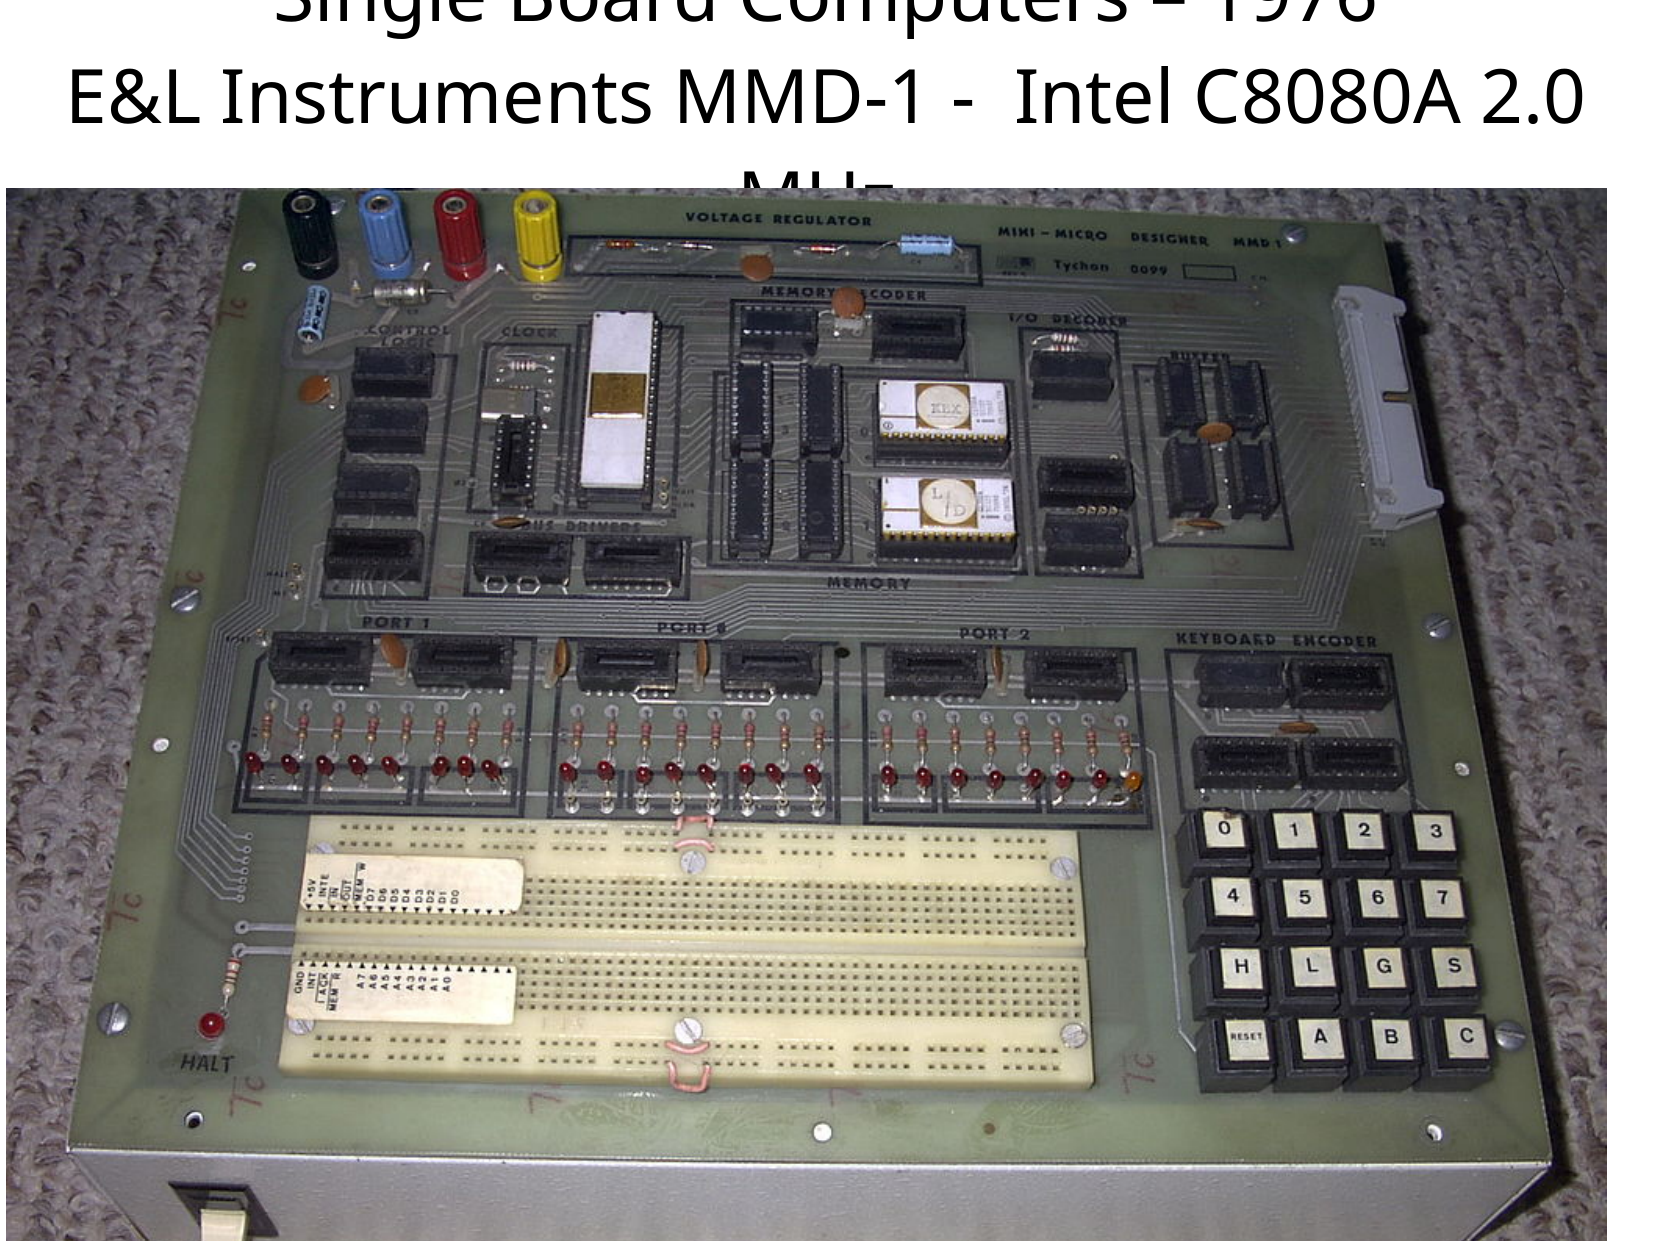

# Single Board Computers – 1976 E&L Instruments MMD-1 - Intel C8080A 2.0 MHz